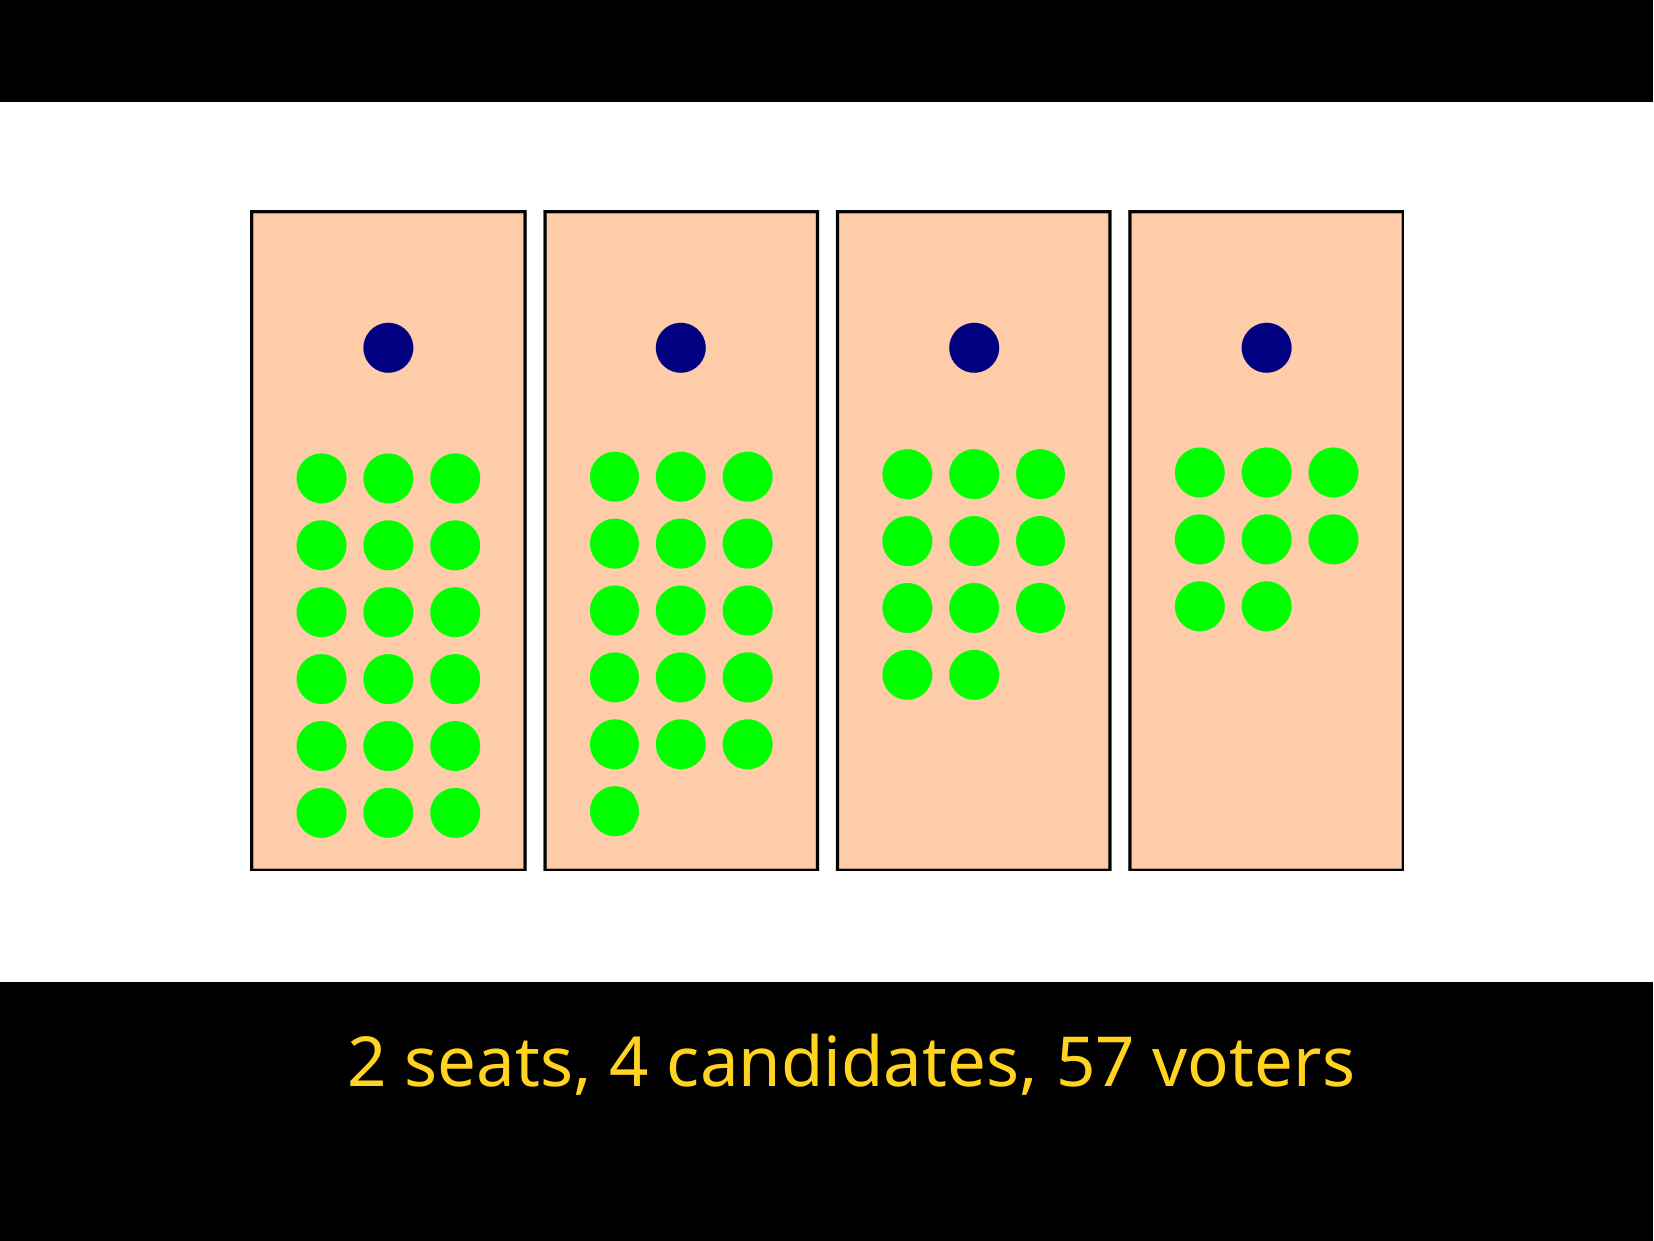

# 2 seats, 4 candidates, 57 voters